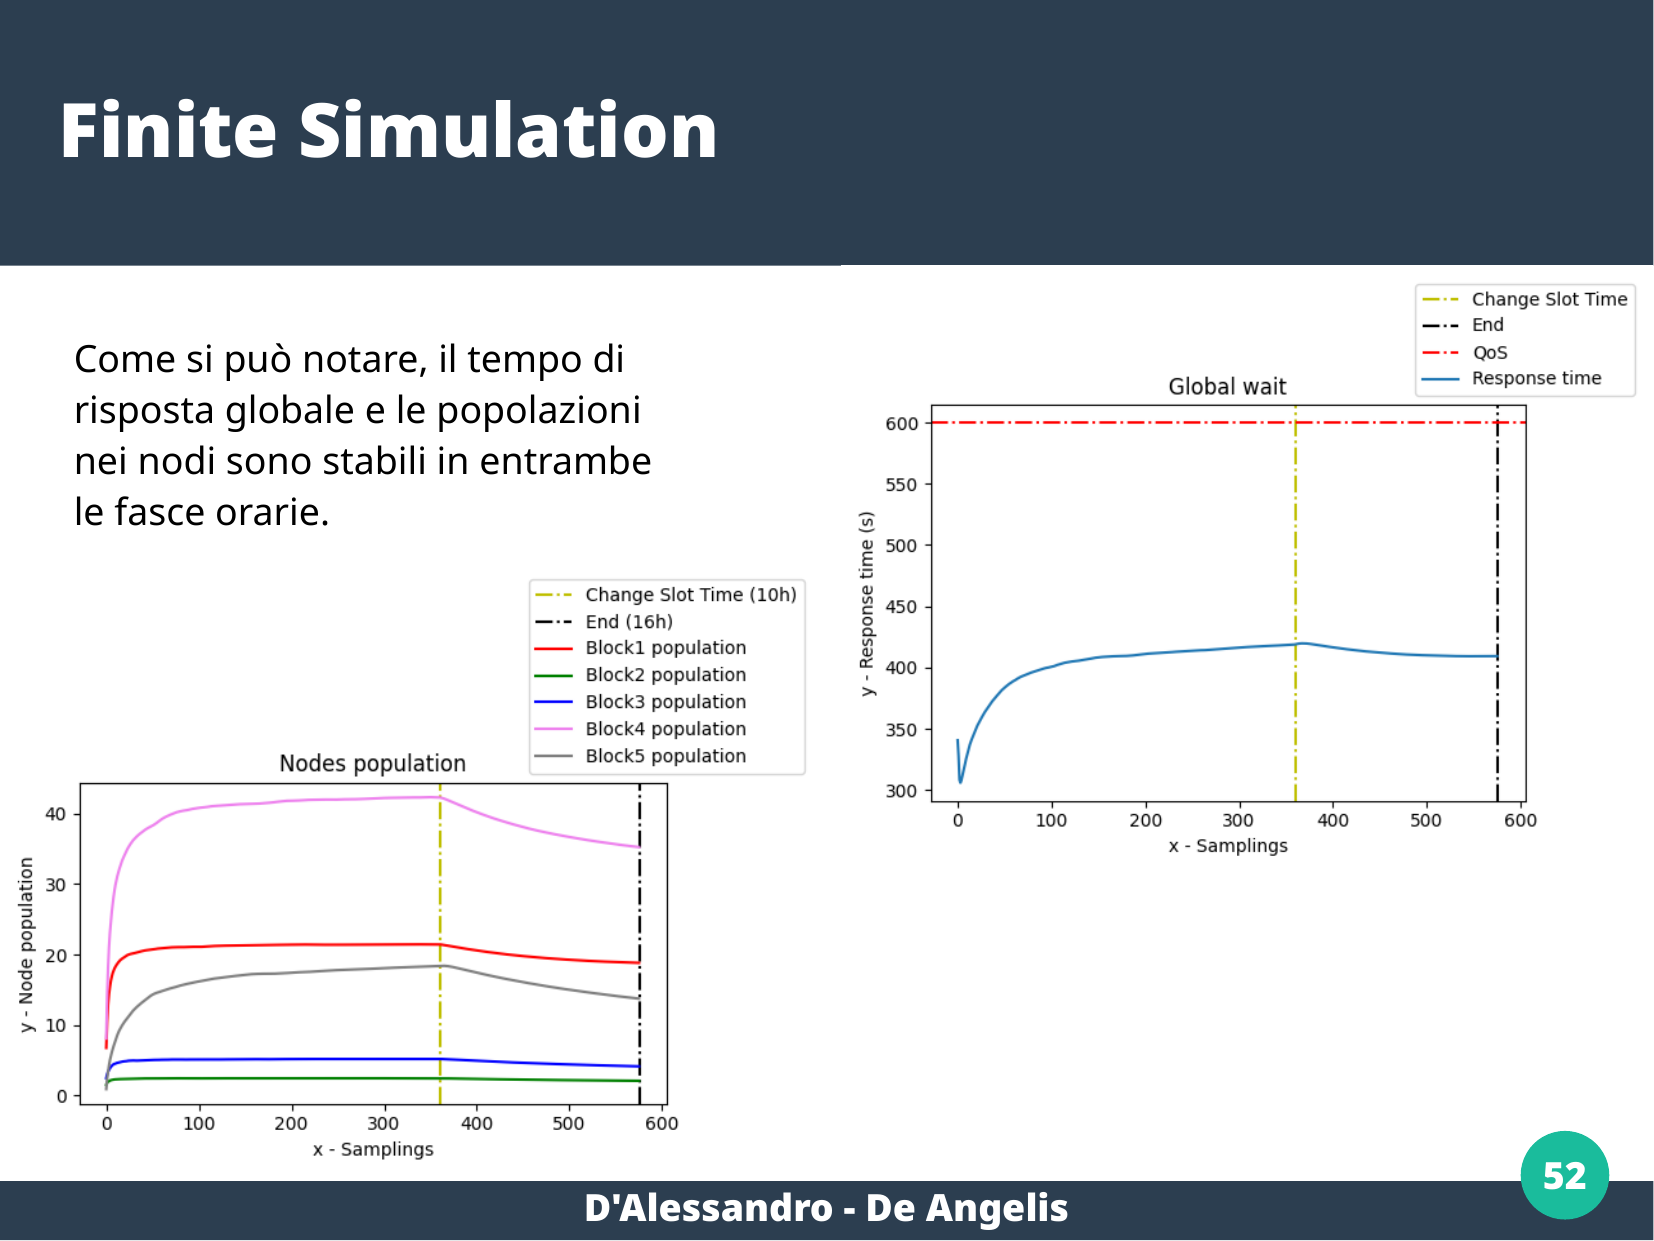

# Finite Simulation
Come si può notare, il tempo di risposta globale e le popolazioni nei nodi sono stabili in entrambe le fasce orarie.
52
D'Alessandro - De Angelis